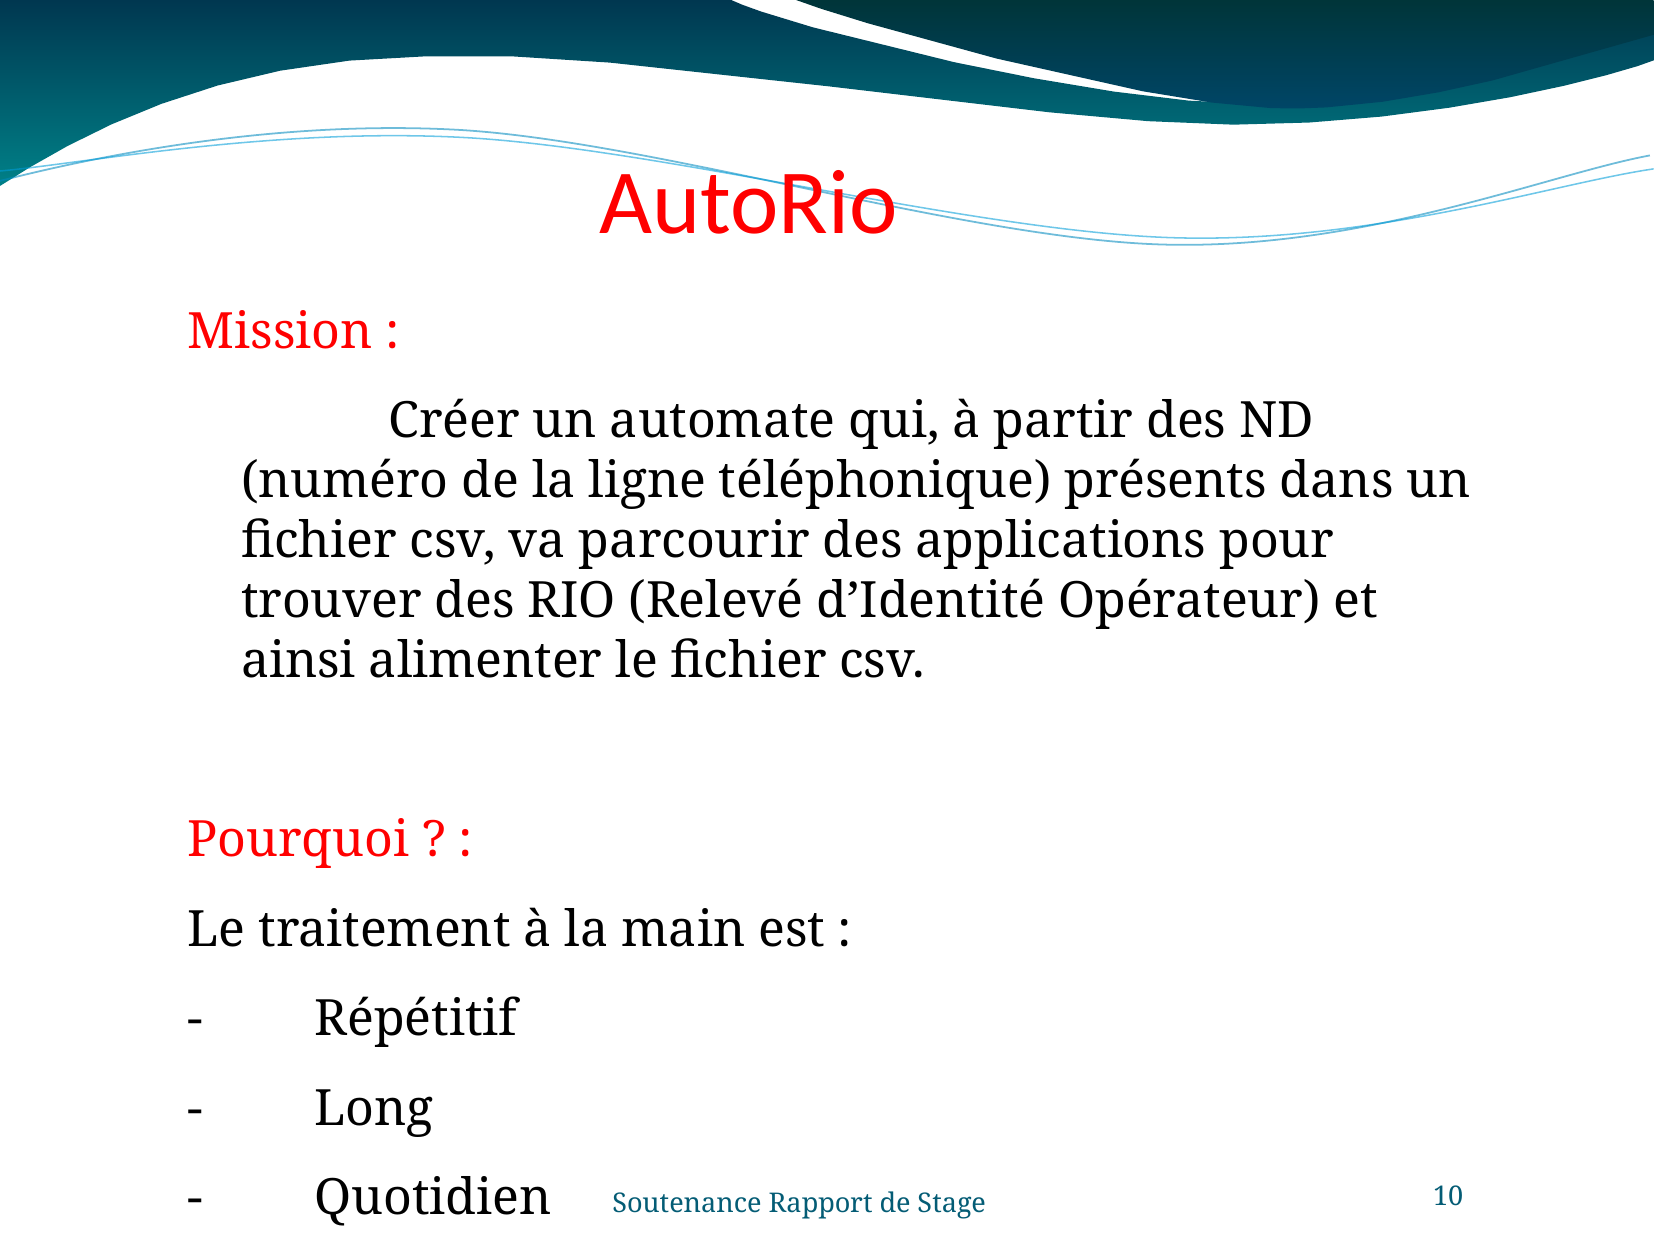

# AutoRio
Mission :
		Créer un automate qui, à partir des ND (numéro de la ligne téléphonique) présents dans un fichier csv, va parcourir des applications pour trouver des RIO (Relevé d’Identité Opérateur) et ainsi alimenter le fichier csv.
Pourquoi ? :
Le traitement à la main est :
-	Répétitif
-	Long
-	Quotidien
Soutenance Rapport de Stage